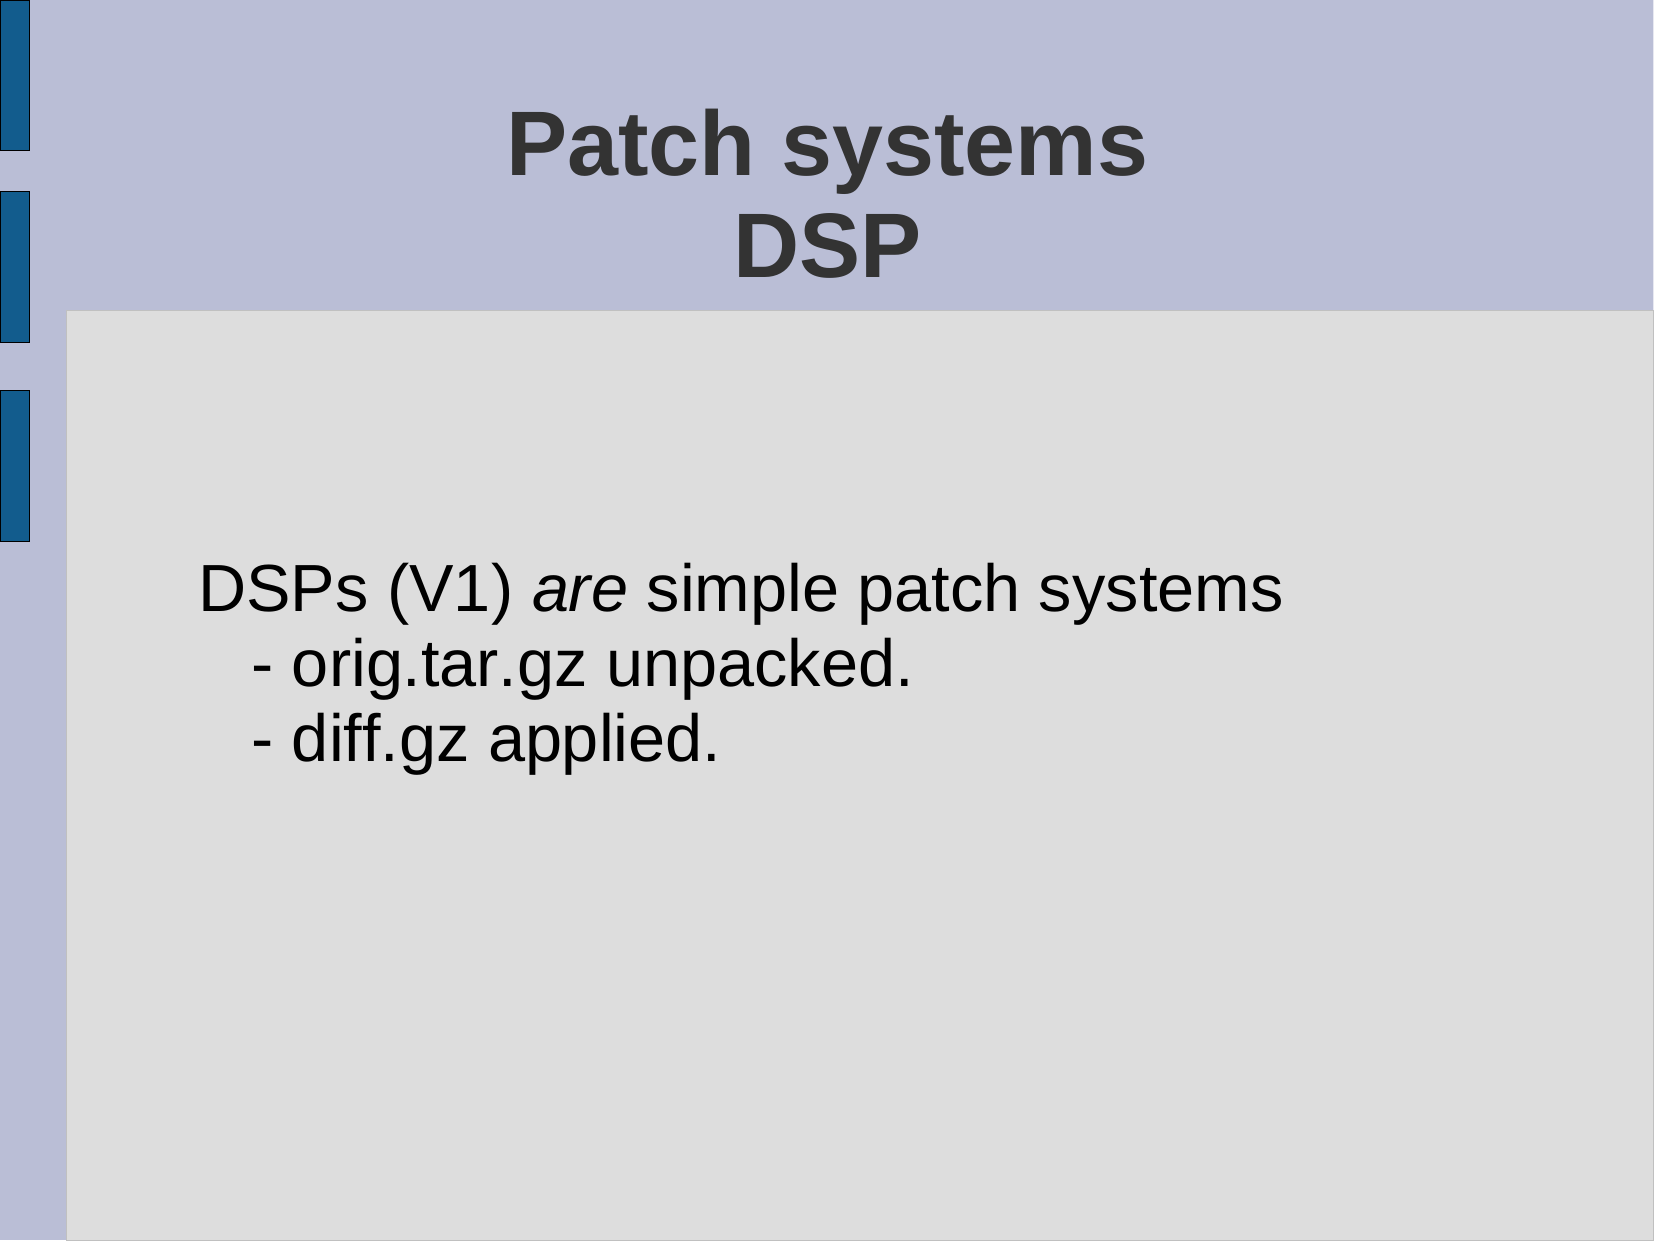

# Patch systems DSP
DSPs (V1) are simple patch systems
- orig.tar.gz unpacked.
- diff.gz applied.